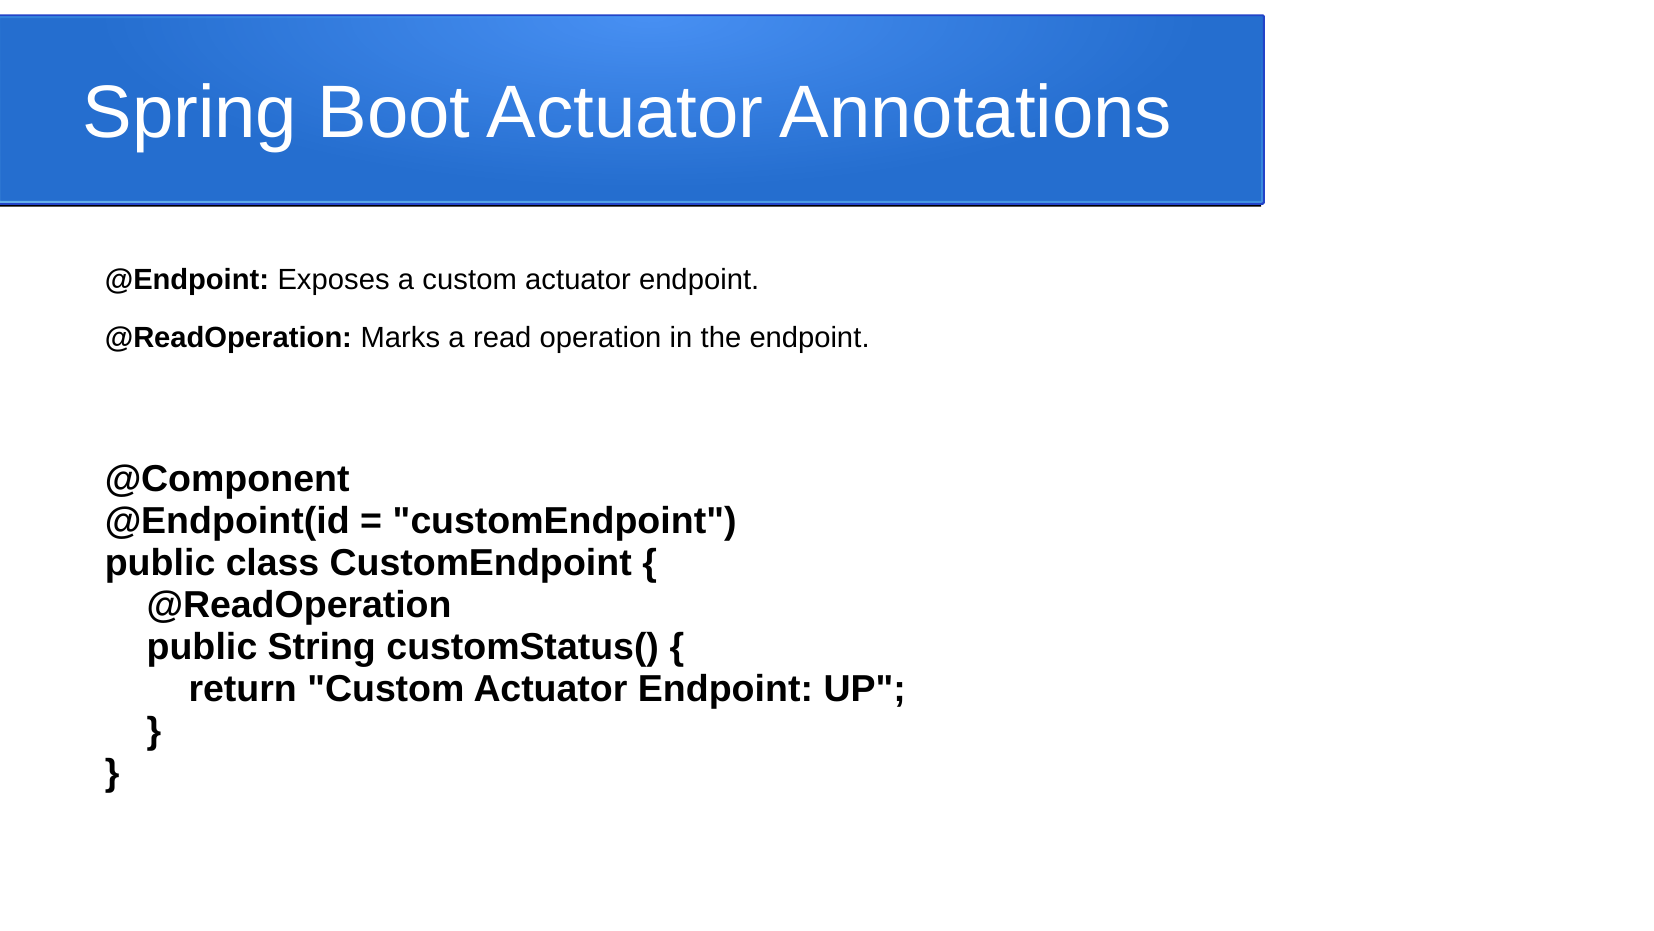

# Spring Boot Actuator Annotations
@Endpoint: Exposes a custom actuator endpoint.
@ReadOperation: Marks a read operation in the endpoint.
@Component
@Endpoint(id = "customEndpoint")
public class CustomEndpoint {
 @ReadOperation
 public String customStatus() {
 return "Custom Actuator Endpoint: UP";
 }
}